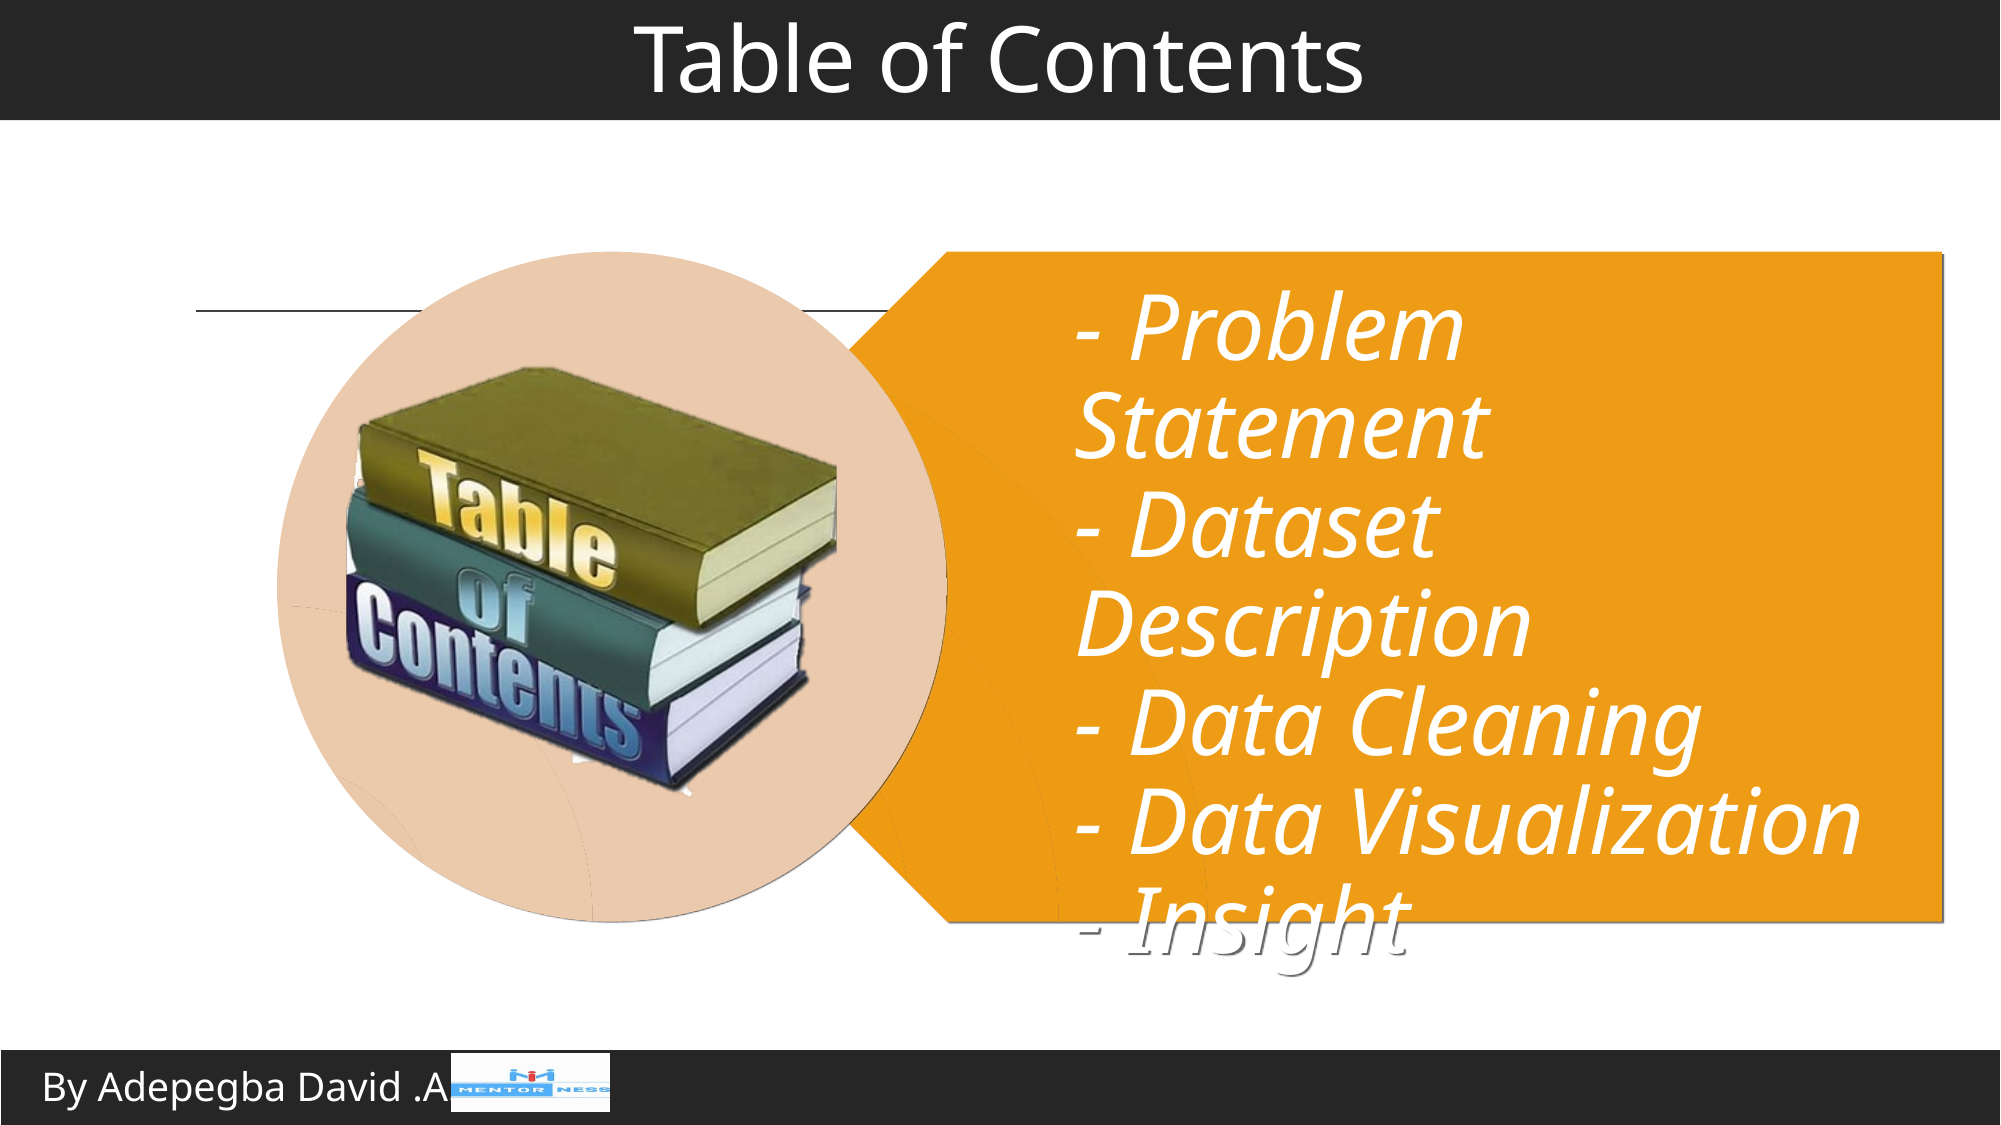

# Table of Contents
- Problem Statement
- Dataset Description
- Data Cleaning
- Data Visualization
- Insight
By Adepegba David .A.